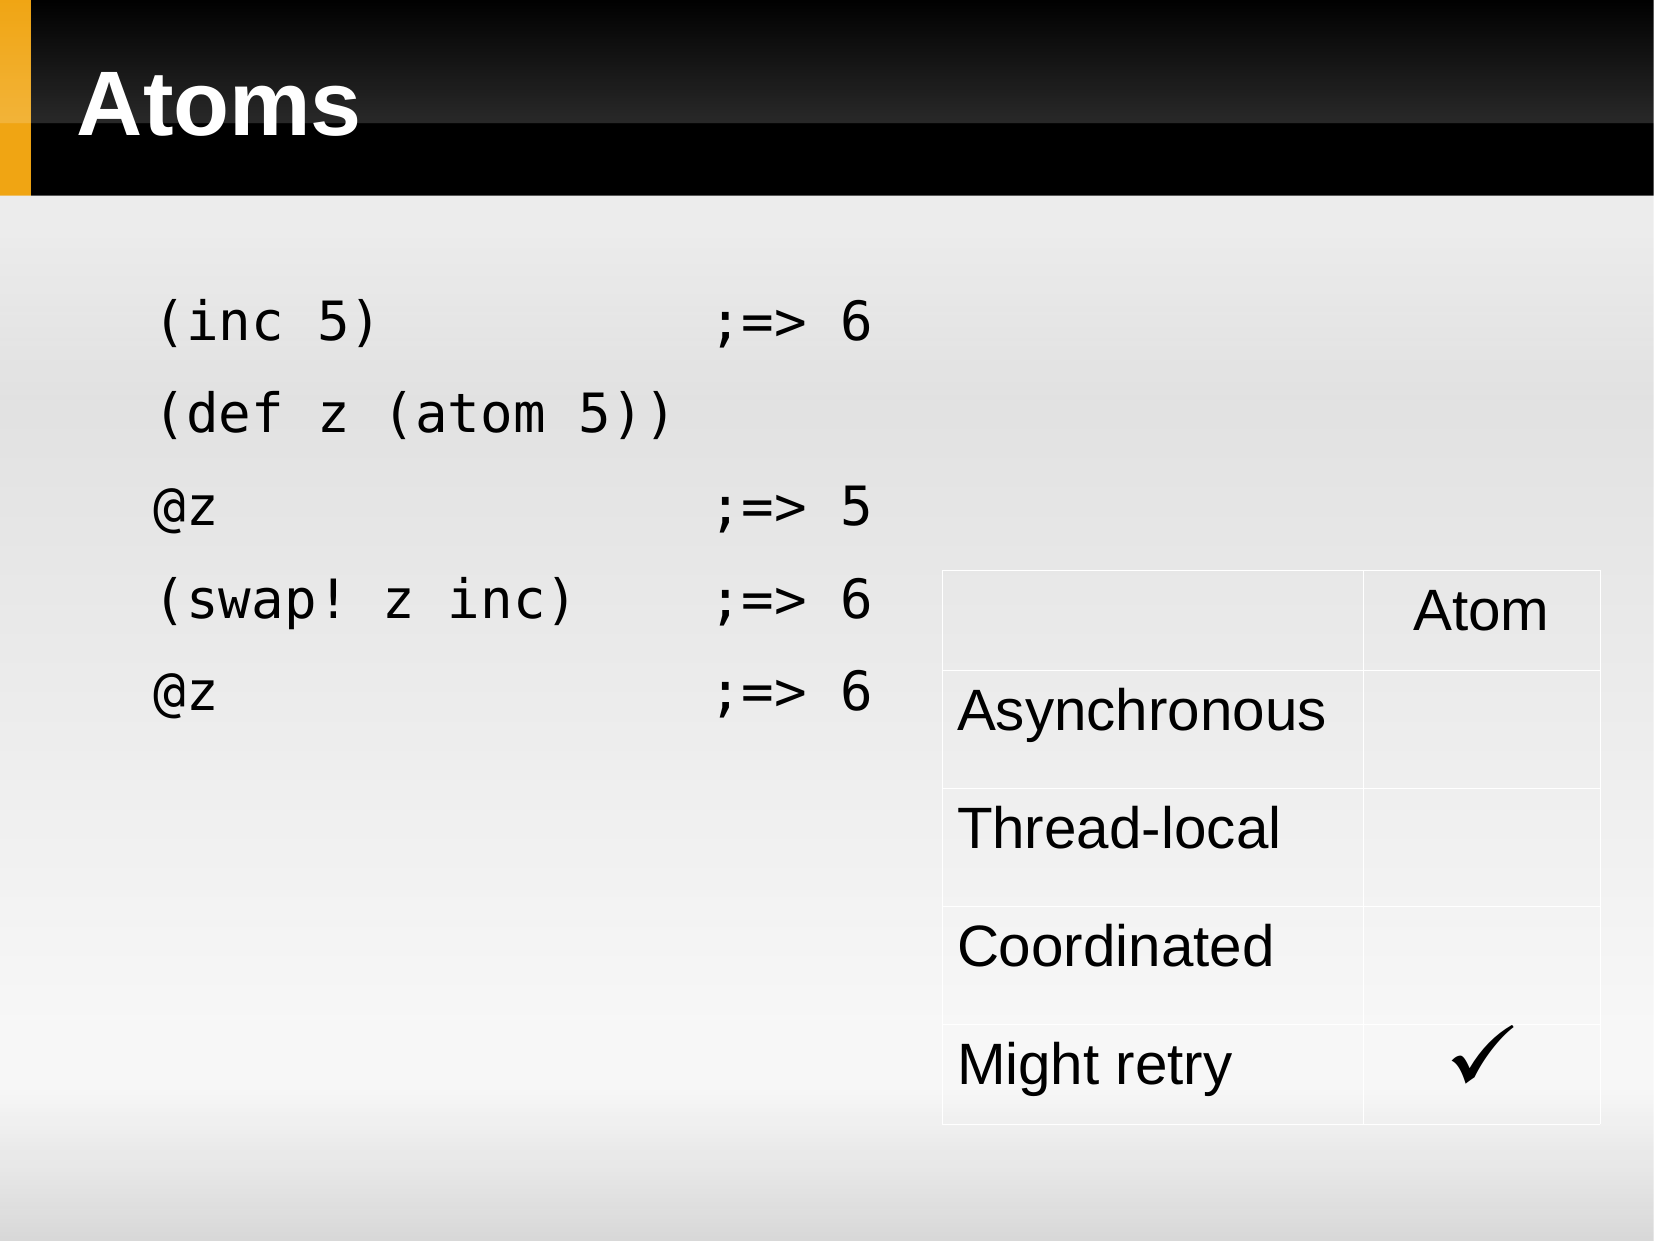

# Atoms
(inc 5) ;=> 6
(def z (atom 5))
@z ;=> 5
(swap! z inc) ;=> 6
@z ;=> 6
| | Atom |
| --- | --- |
| Asynchronous | |
| Thread-local | |
| Coordinated | |
| Might retry |  |